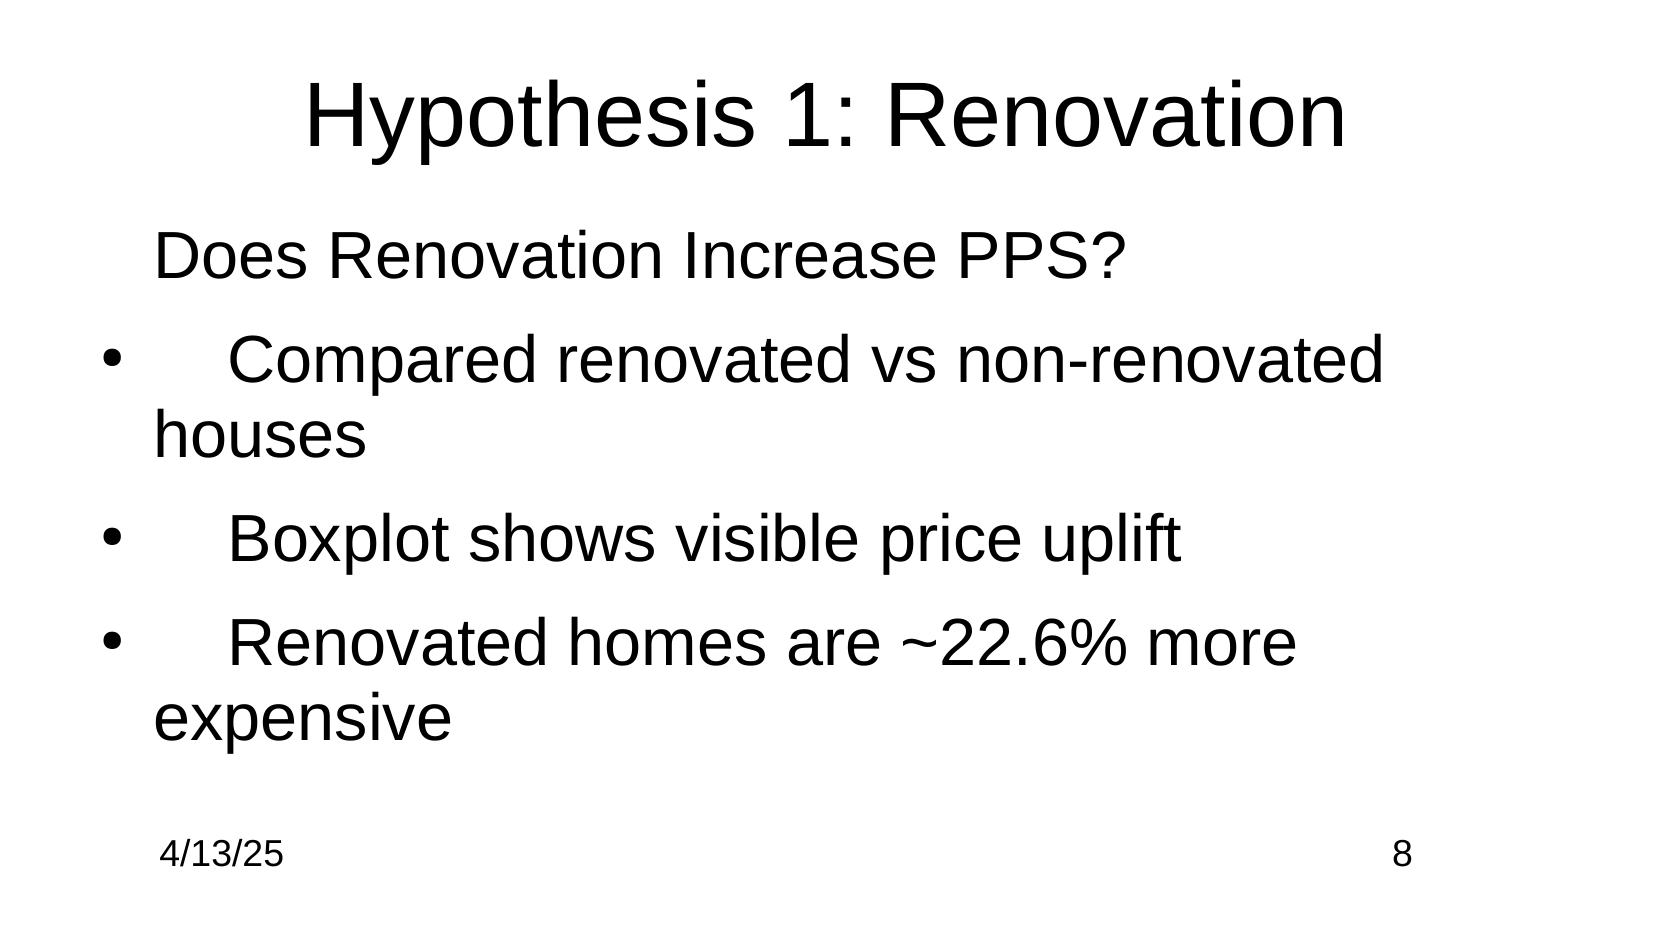

# Hypothesis 1: Renovation
Does Renovation Increase PPS?
 Compared renovated vs non-renovated houses
 Boxplot shows visible price uplift
 Renovated homes are ~22.6% more expensive